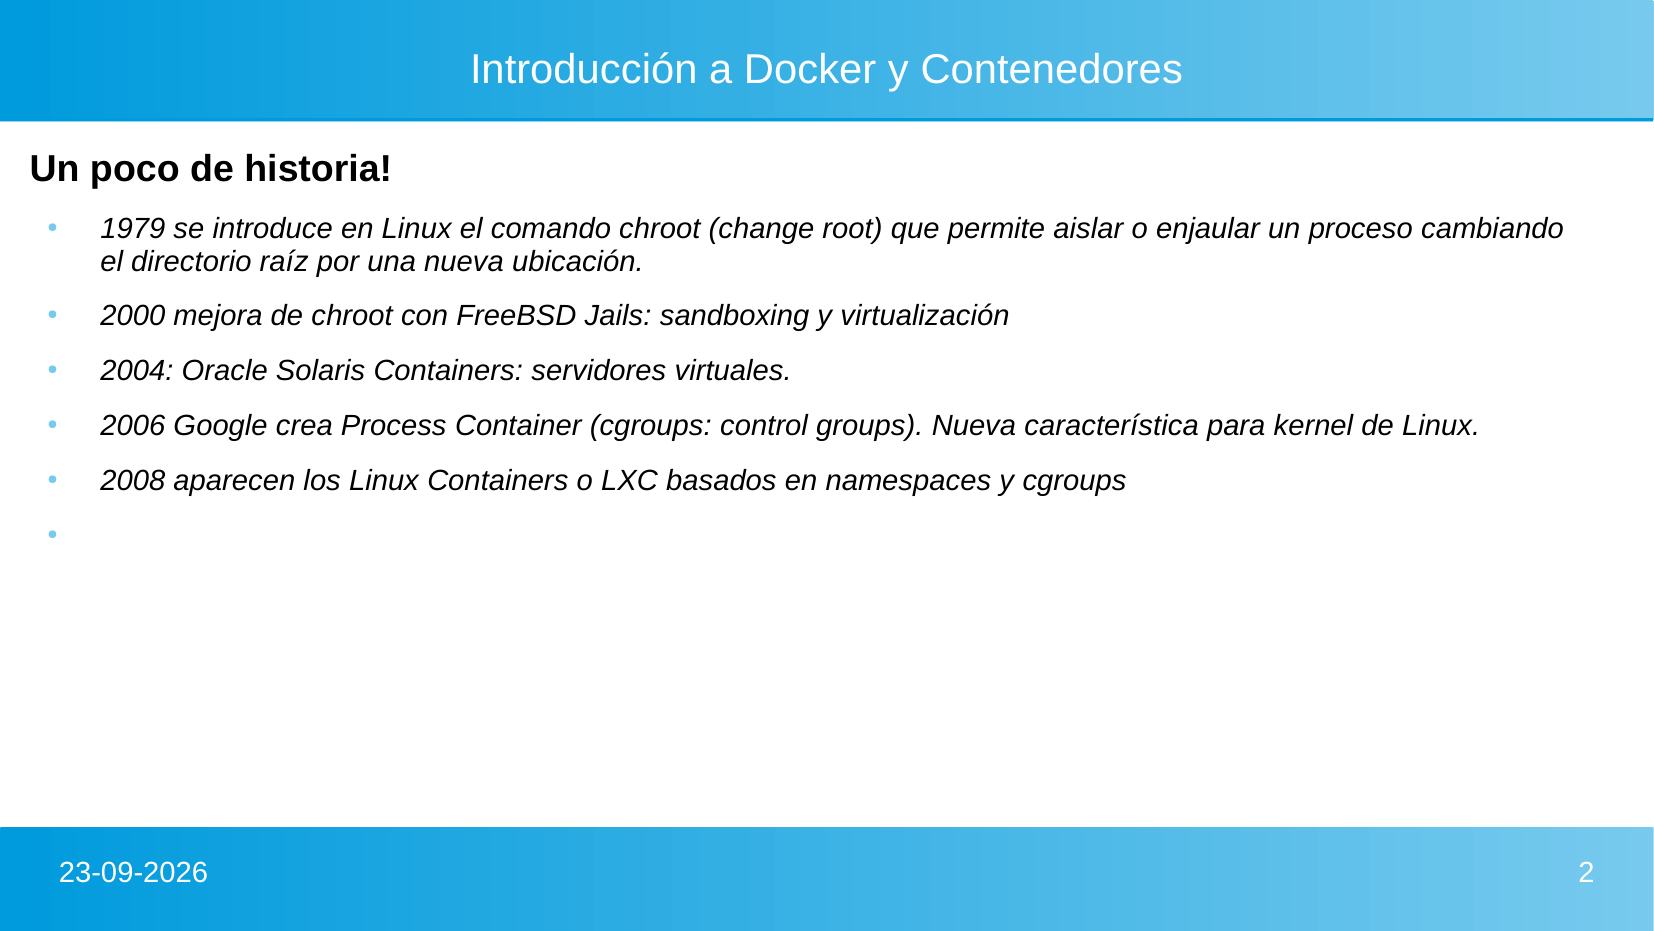

# Introducción a Docker y Contenedores
Un poco de historia!
1979 se introduce en Linux el comando chroot (change root) que permite aislar o enjaular un proceso cambiando el directorio raíz por una nueva ubicación.
2000 mejora de chroot con FreeBSD Jails: sandboxing y virtualización
2004: Oracle Solaris Containers: servidores virtuales.
2006 Google crea Process Container (cgroups: control groups). Nueva característica para kernel de Linux.
2008 aparecen los Linux Containers o LXC basados en namespaces y cgroups
2